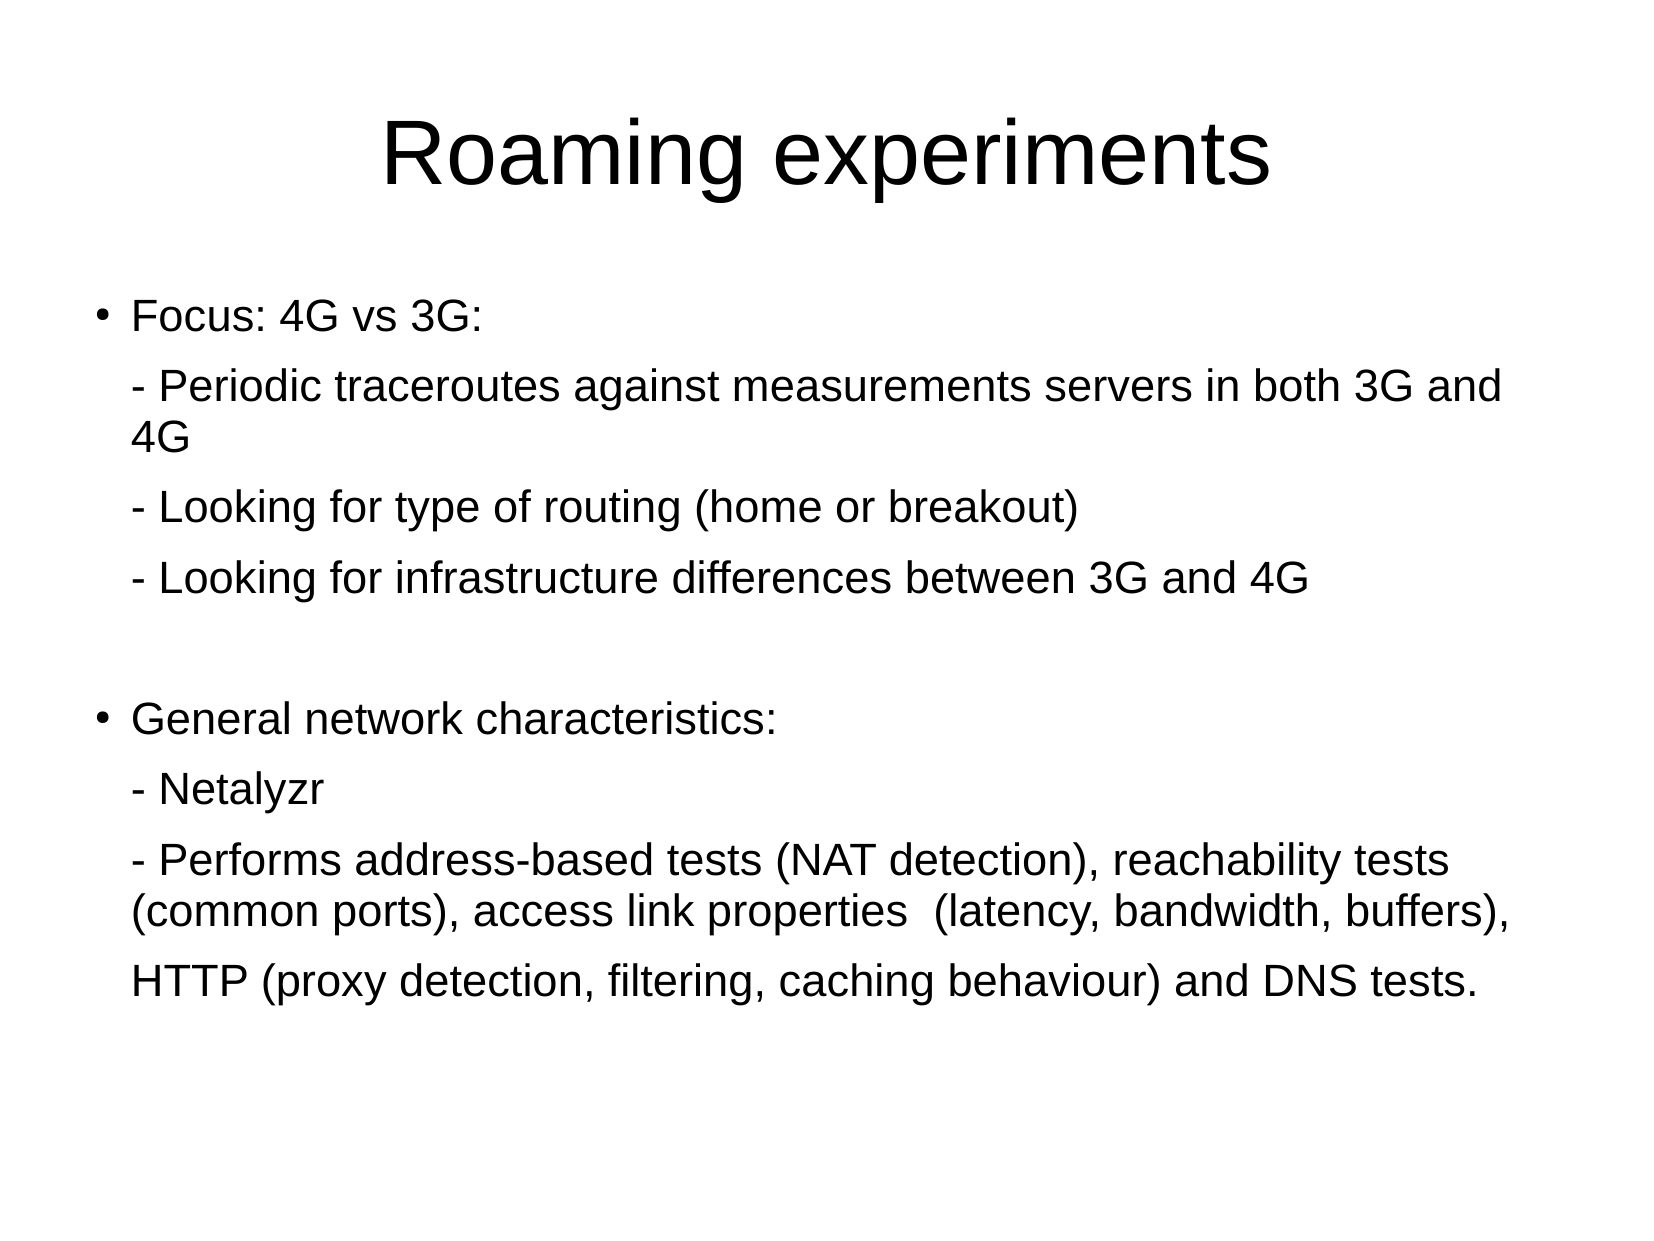

# Roaming experiments
Focus: 4G vs 3G:
- Periodic traceroutes against measurements servers in both 3G and 4G
- Looking for type of routing (home or breakout)
- Looking for infrastructure differences between 3G and 4G
General network characteristics:
- Netalyzr
- Performs address-based tests (NAT detection), reachability tests (common ports), access link properties (latency, bandwidth, buffers),
HTTP (proxy detection, filtering, caching behaviour) and DNS tests.